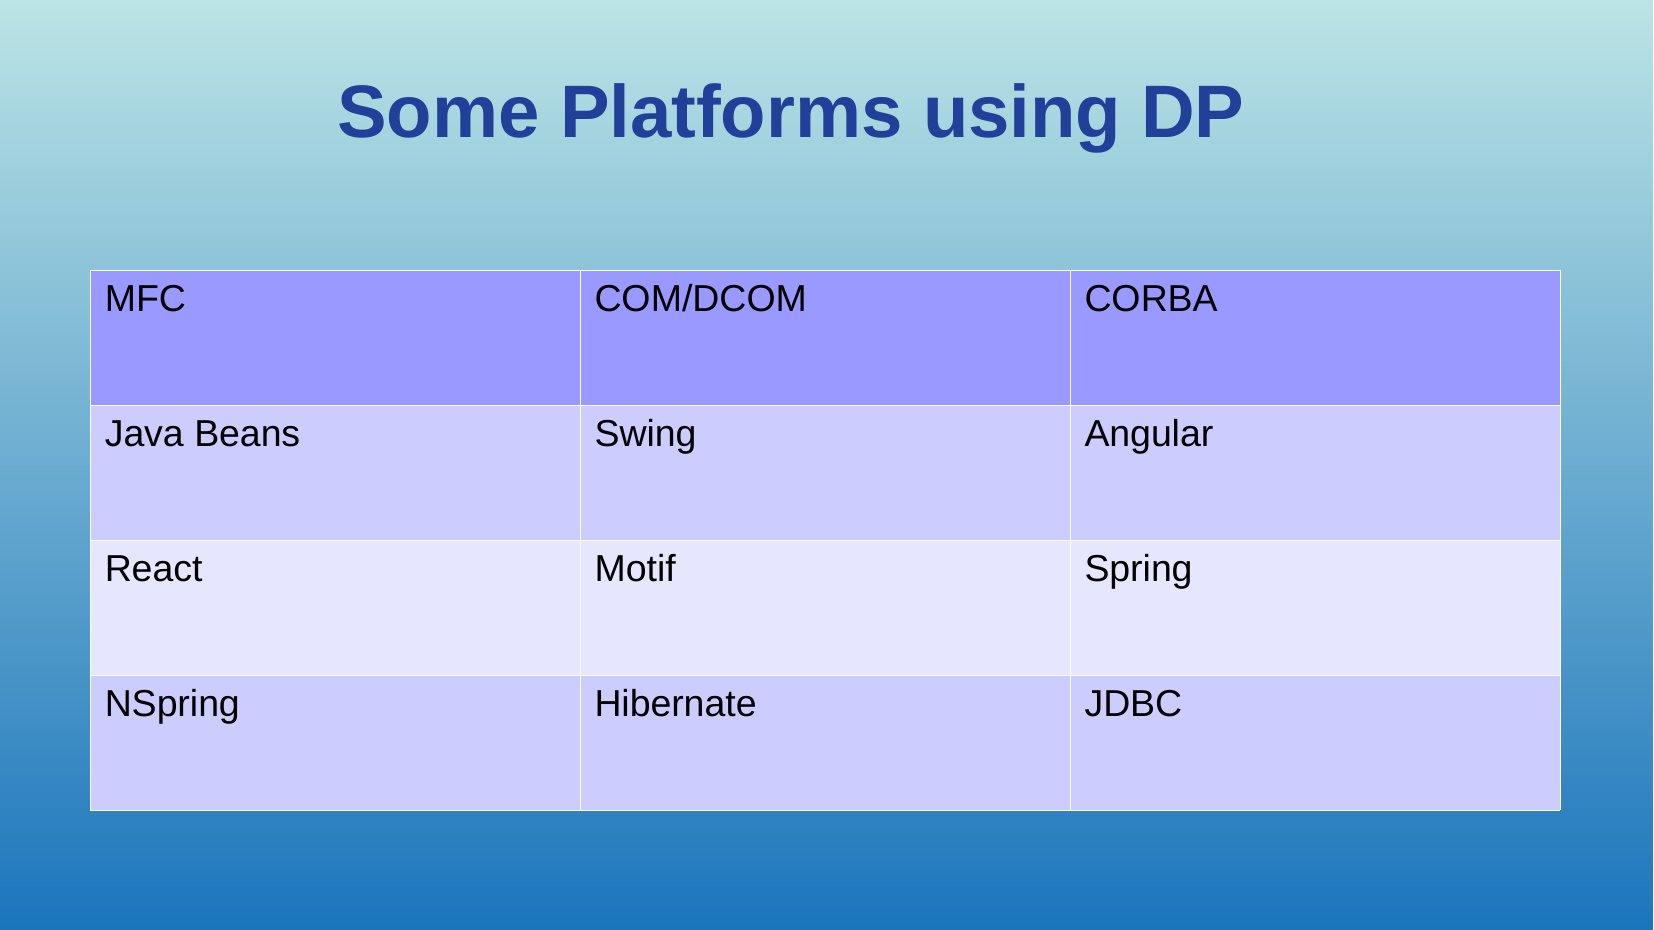

# Some Platforms using DP
| MFC | COM/DCOM | CORBA |
| --- | --- | --- |
| Java Beans | Swing | Angular |
| React | Motif | Spring |
| NSpring | Hibernate | JDBC |